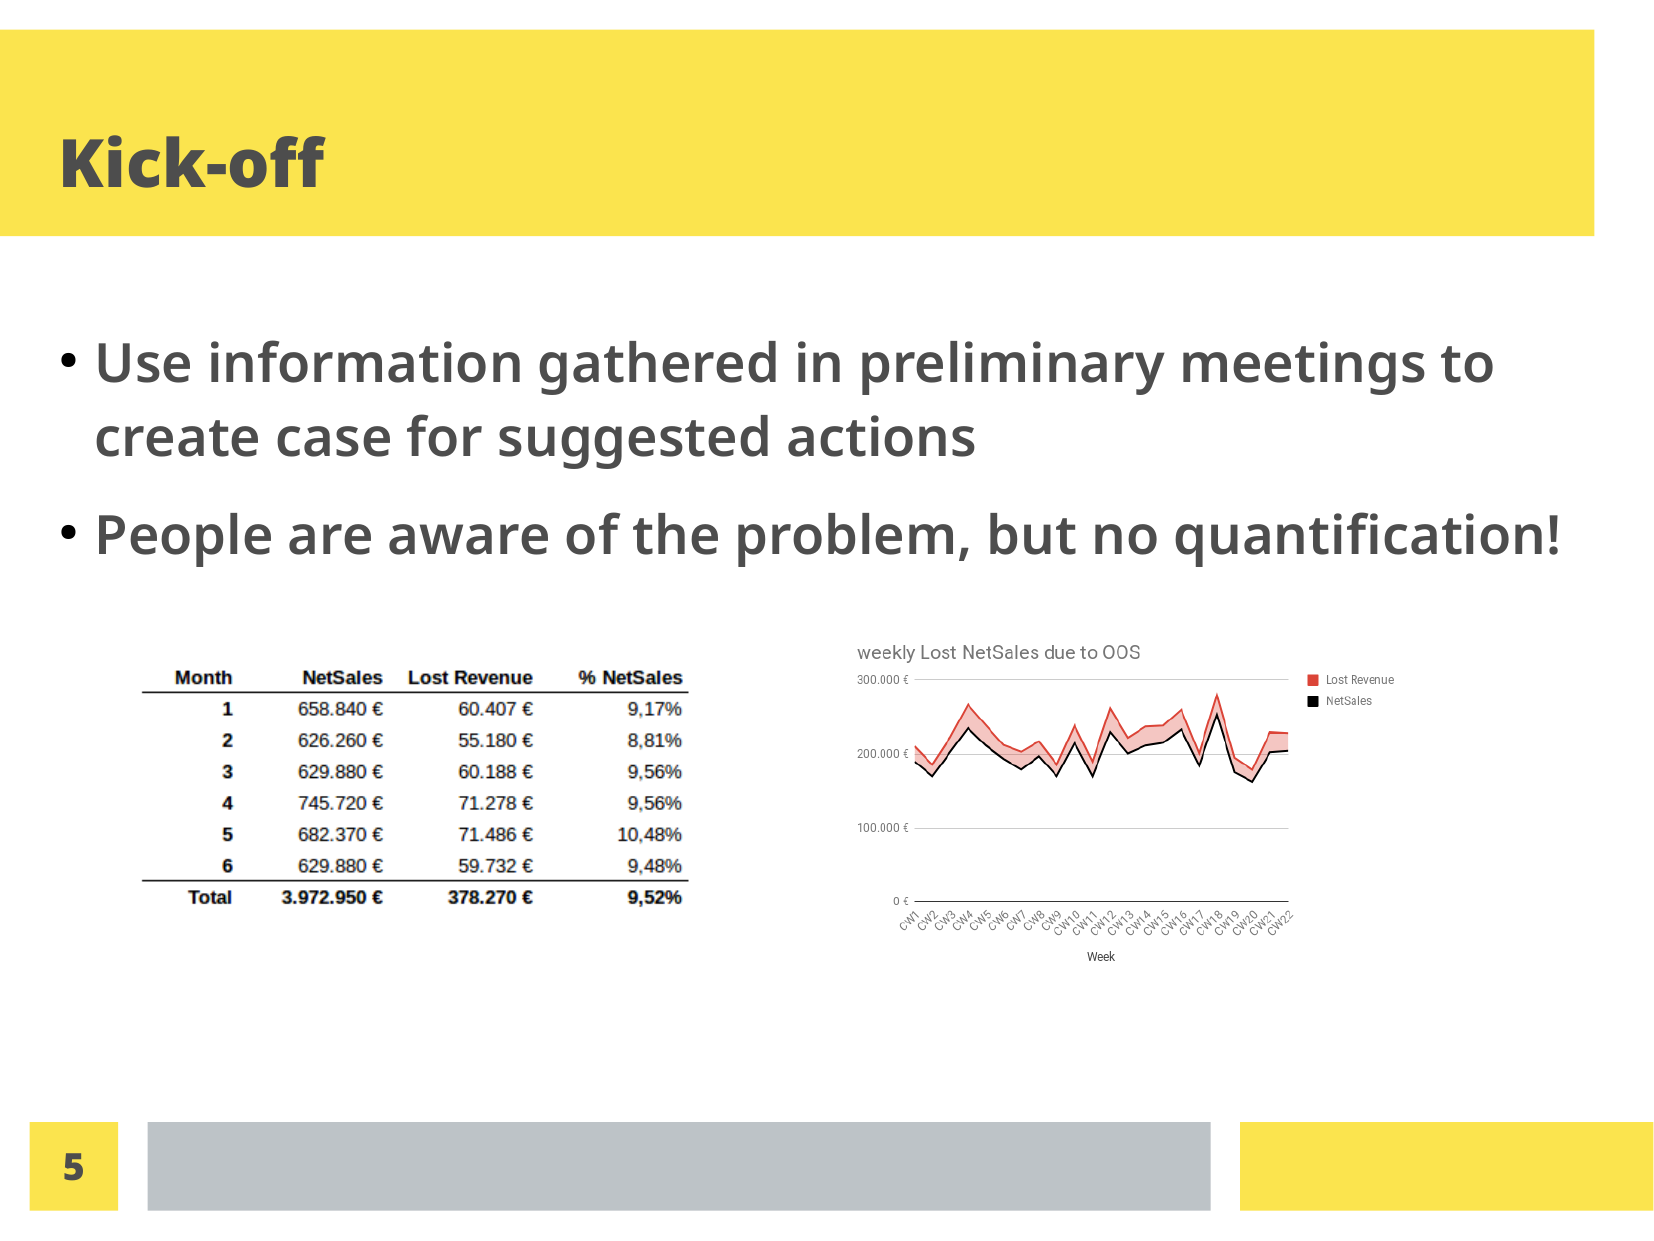

# Kick-off
Use information gathered in preliminary meetings to create case for suggested actions
People are aware of the problem, but no quantification!
5